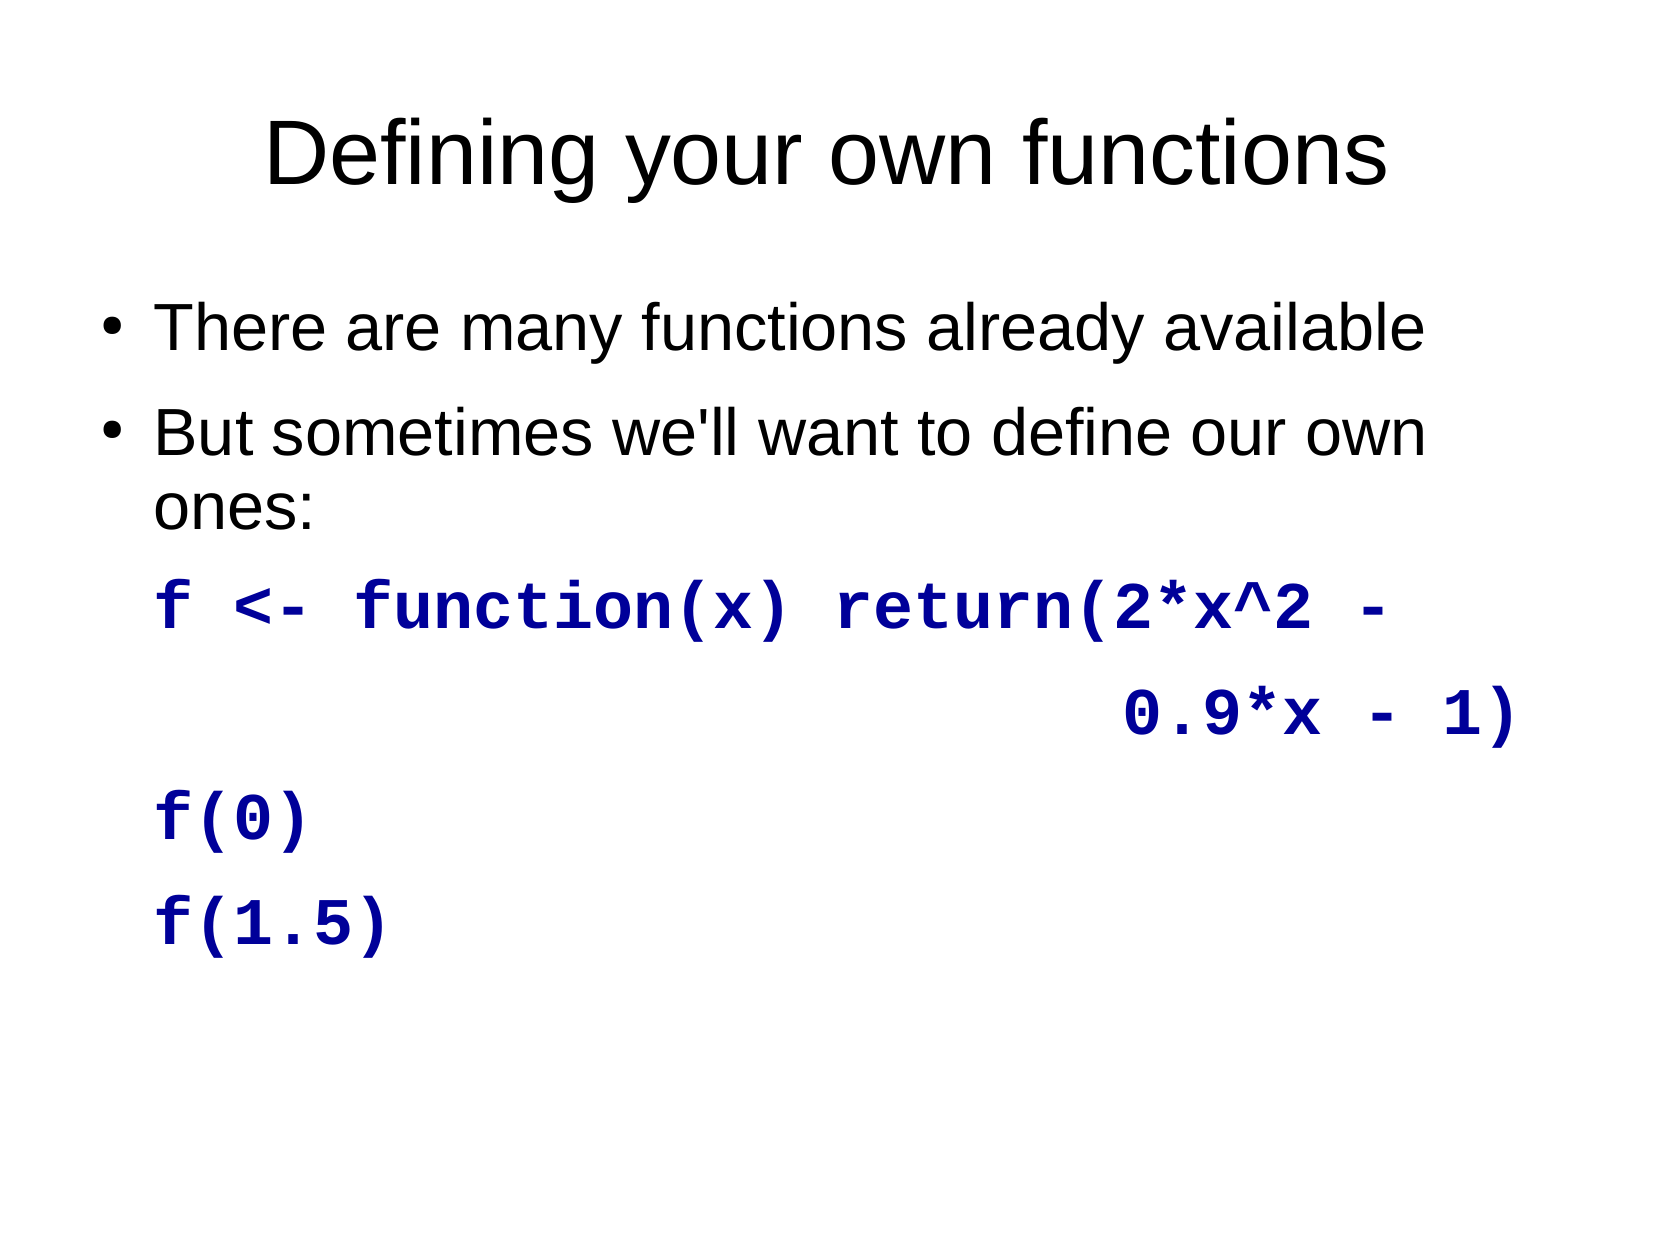

# Defining your own functions
There are many functions already available
But sometimes we'll want to define our own ones:
f <- function(x) return(2*x^2 -
 0.9*x - 1)
f(0)
f(1.5)